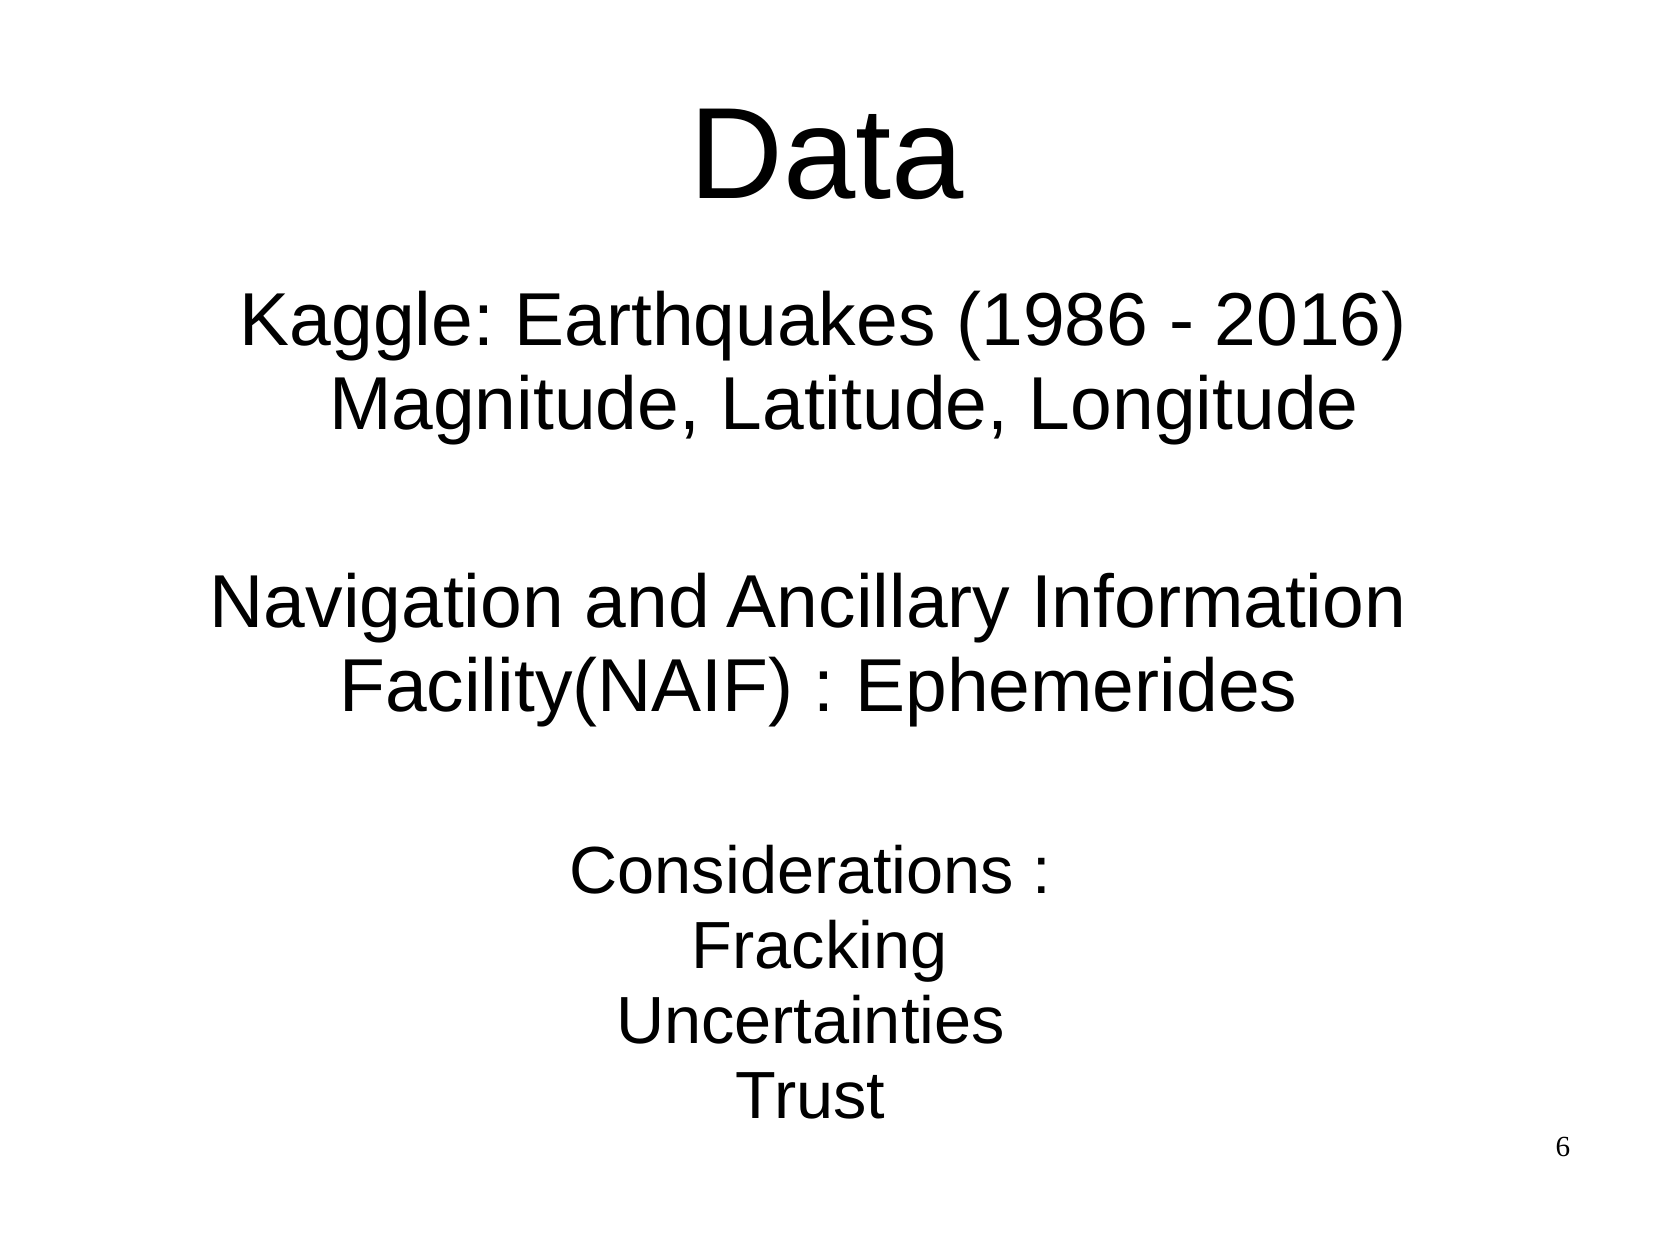

# Data
Kaggle: Earthquakes (1986 - 2016)
 Magnitude, Latitude, Longitude
Navigation and Ancillary Information
Facility(NAIF) : Ephemerides
Considerations :
 Fracking
Uncertainties
Trust
6